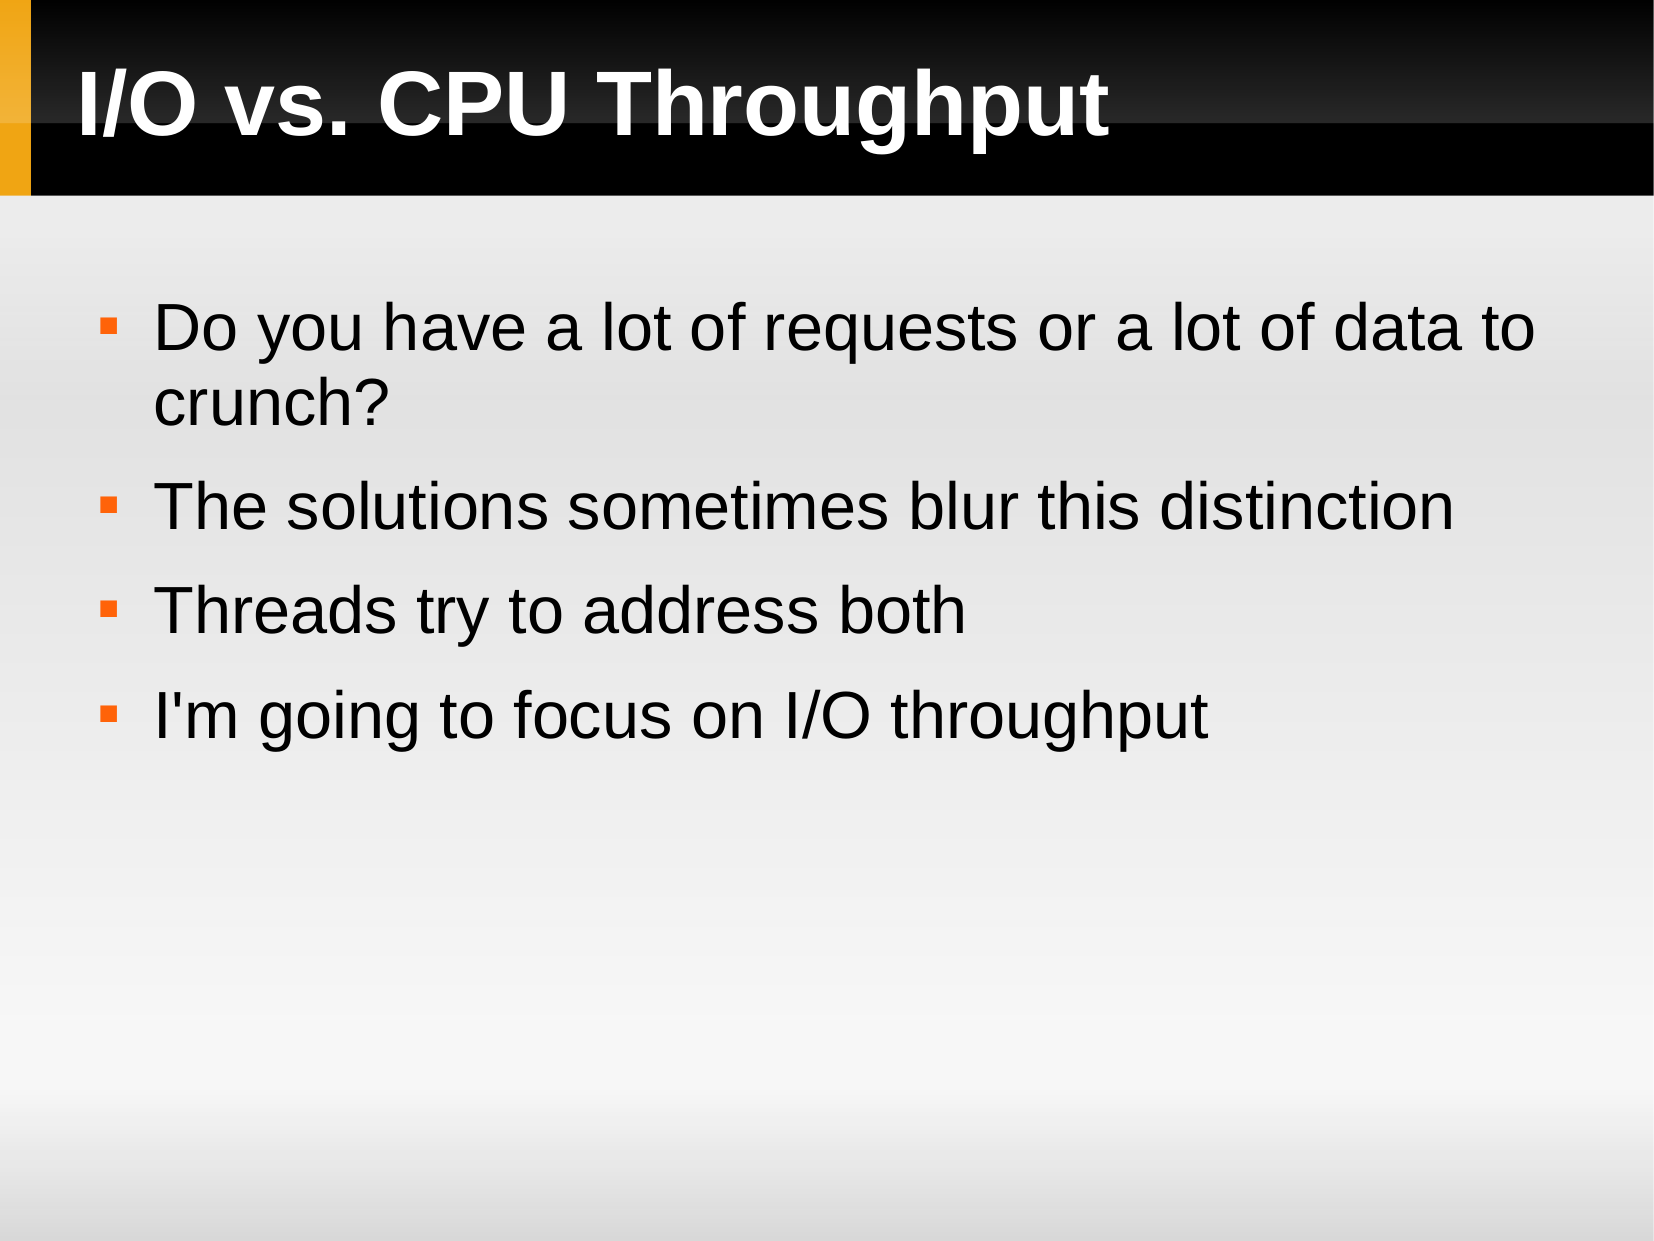

# I/O vs. CPU Throughput
Do you have a lot of requests or a lot of data to crunch?
The solutions sometimes blur this distinction
Threads try to address both
I'm going to focus on I/O throughput